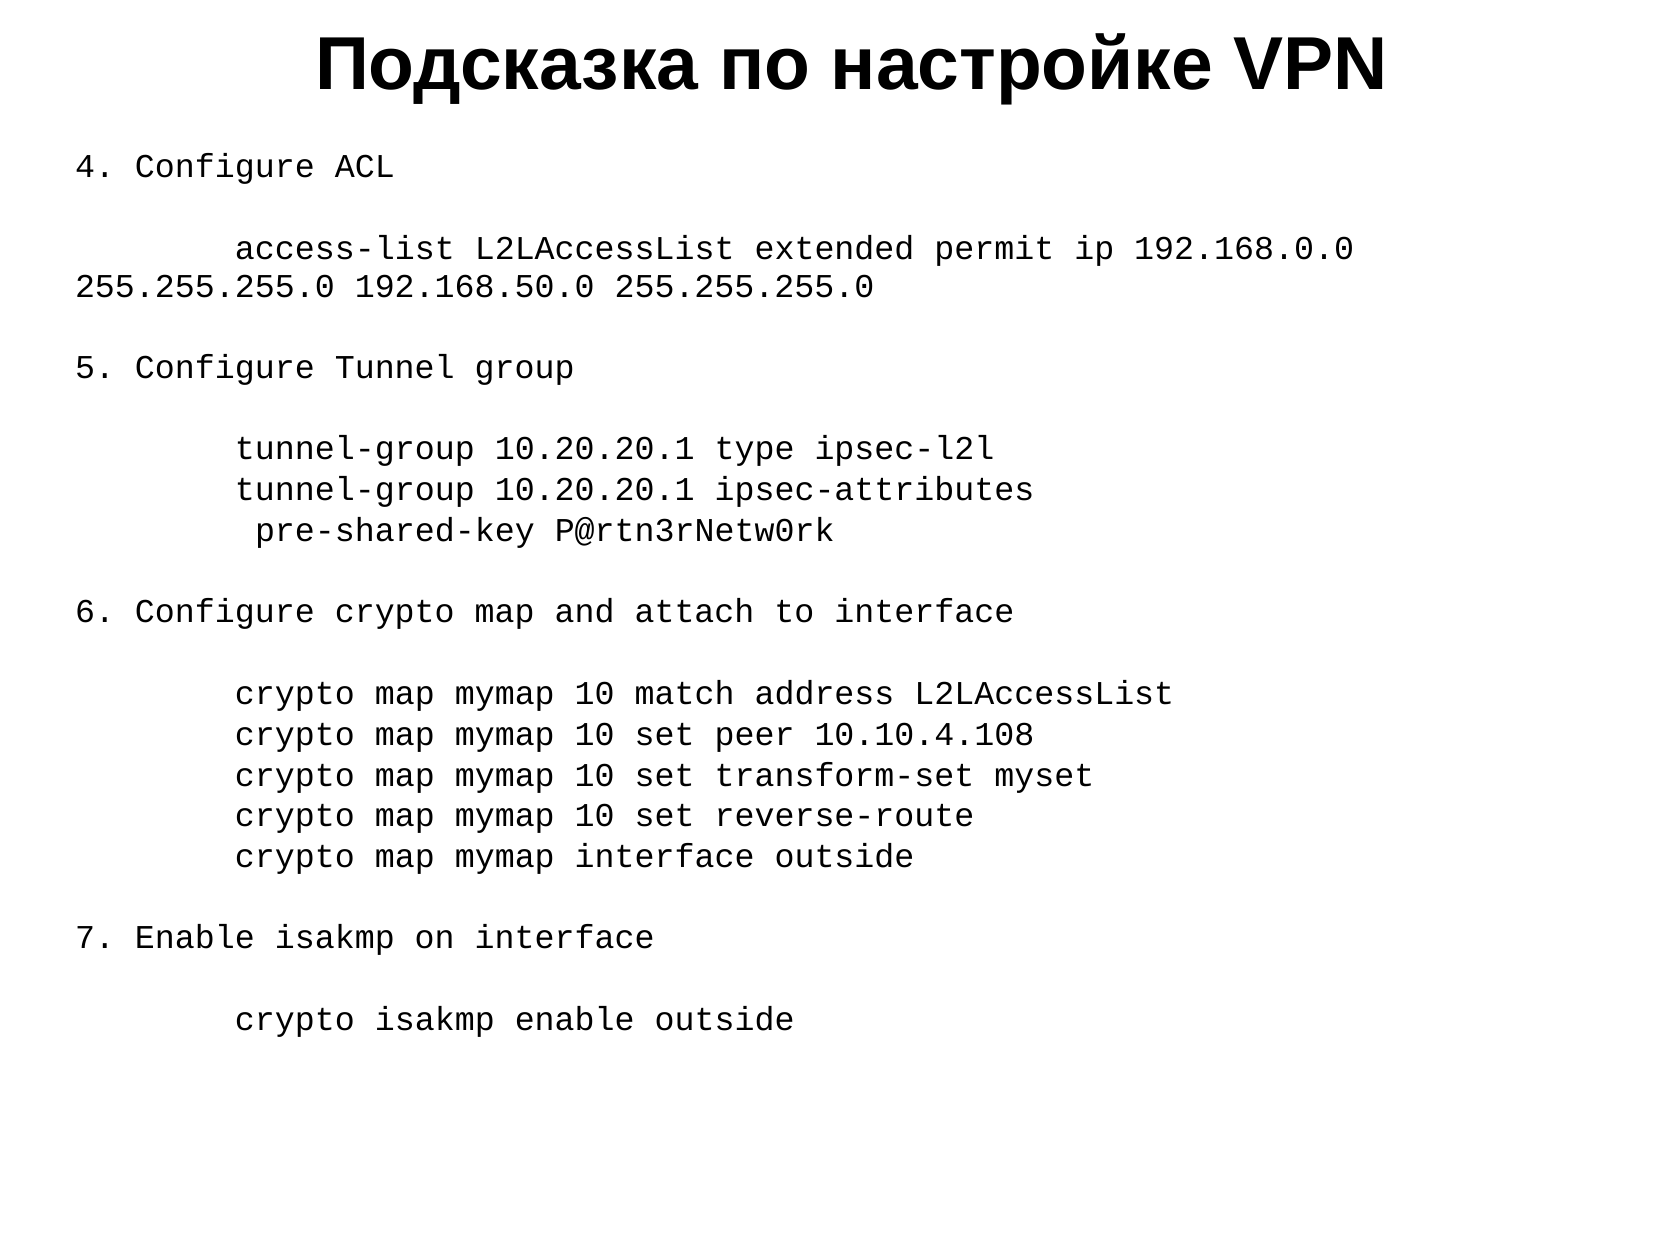

Подсказка по настройке VPN
# 4. Configure ACL
 access-list L2LAccessList extended permit ip 192.168.0.0 255.255.255.0 192.168.50.0 255.255.255.0
5. Configure Tunnel group
 tunnel-group 10.20.20.1 type ipsec-l2l
 tunnel-group 10.20.20.1 ipsec-attributes
 pre-shared-key P@rtn3rNetw0rk
6. Configure crypto map and attach to interface
 crypto map mymap 10 match address L2LAccessList
 crypto map mymap 10 set peer 10.10.4.108
 crypto map mymap 10 set transform-set myset
 crypto map mymap 10 set reverse-route
 crypto map mymap interface outside
7. Enable isakmp on interface
 crypto isakmp enable outside